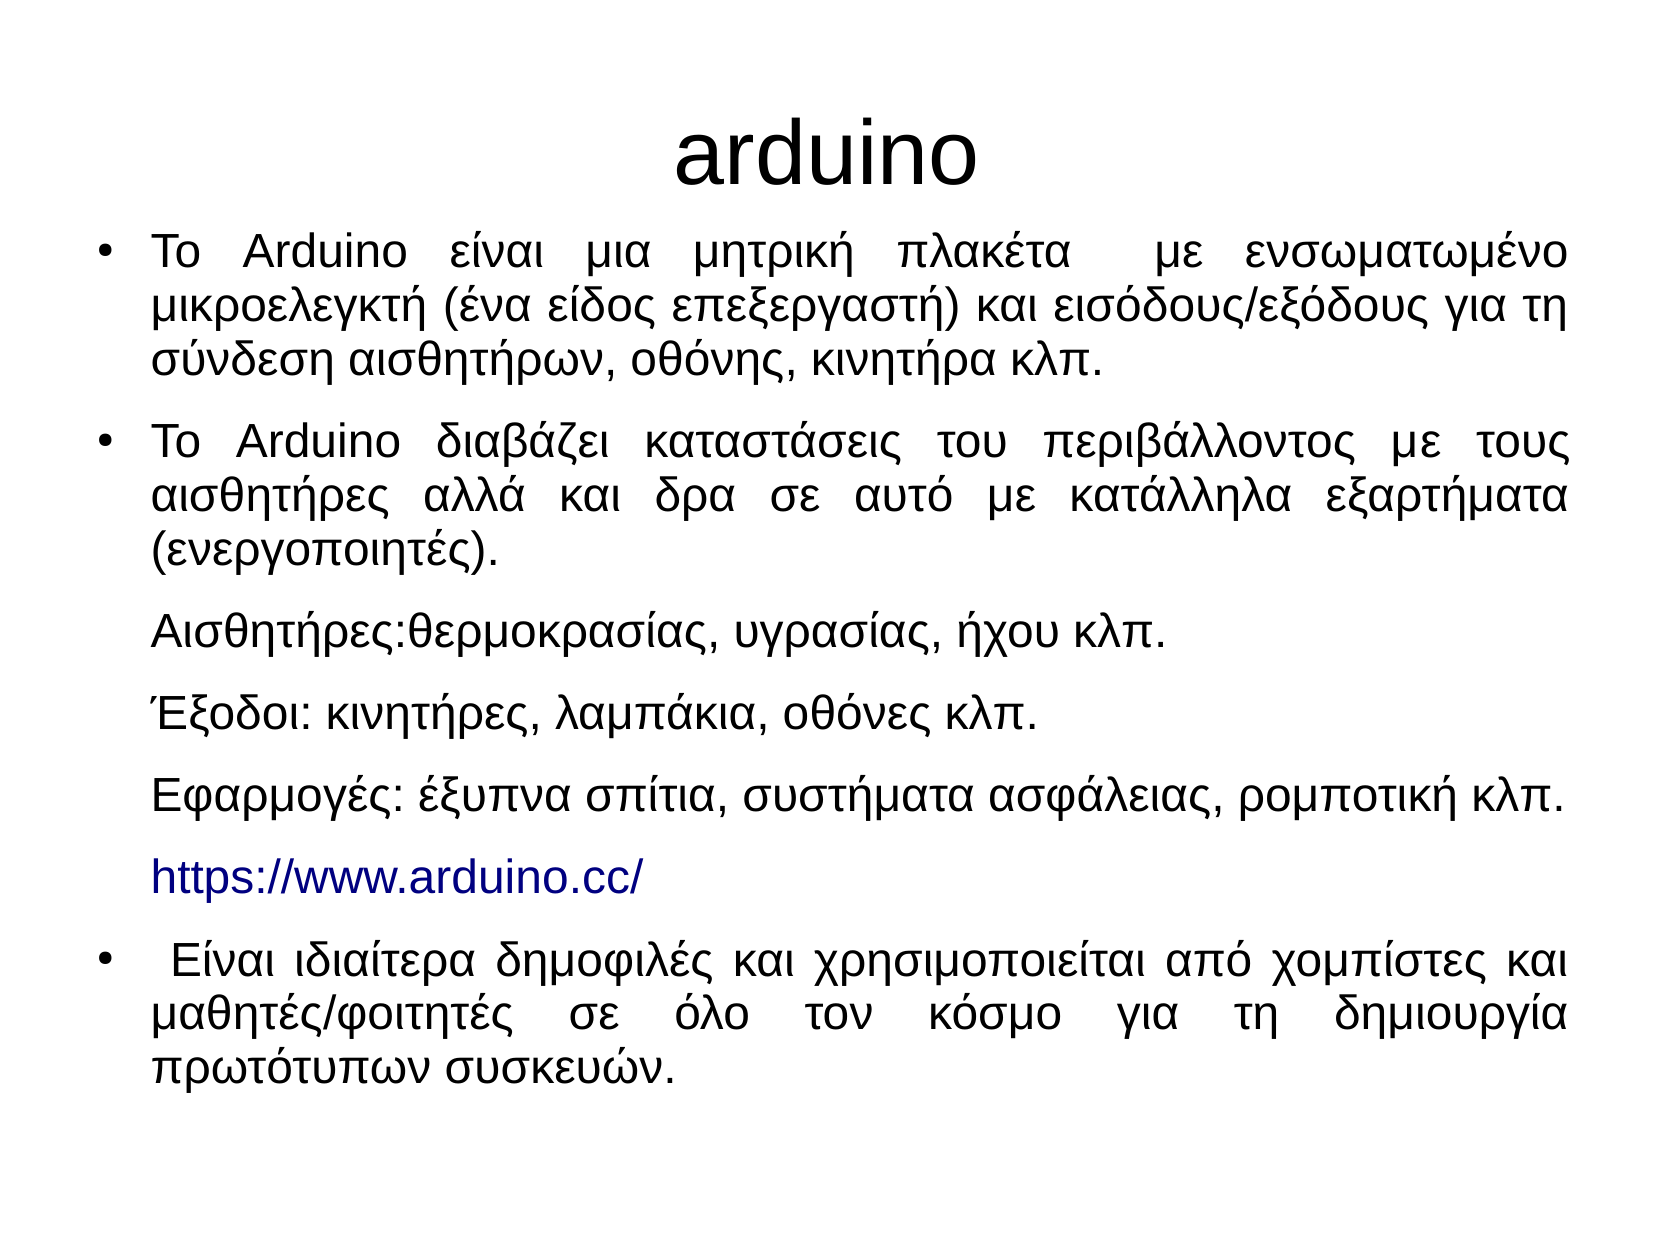

# arduino
Το Arduino είναι μια μητρική πλακέτα με ενσωματωμένο μικροελεγκτή (ένα είδος επεξεργαστή) και εισόδους/εξόδους για τη σύνδεση αισθητήρων, οθόνης, κινητήρα κλπ.
Το Arduino διαβάζει καταστάσεις του περιβάλλοντος με τους αισθητήρες αλλά και δρα σε αυτό με κατάλληλα εξαρτήματα (ενεργοποιητές).
Αισθητήρες:θερμοκρασίας, υγρασίας, ήχου κλπ.
Έξοδοι: κινητήρες, λαμπάκια, οθόνες κλπ.
Εφαρμογές: έξυπνα σπίτια, συστήματα ασφάλειας, ρομποτική κλπ.
https://www.arduino.cc/
 Είναι ιδιαίτερα δημοφιλές και χρησιμοποιείται από χομπίστες και μαθητές/φοιτητές σε όλο τον κόσμο για τη δημιουργία πρωτότυπων συσκευών.